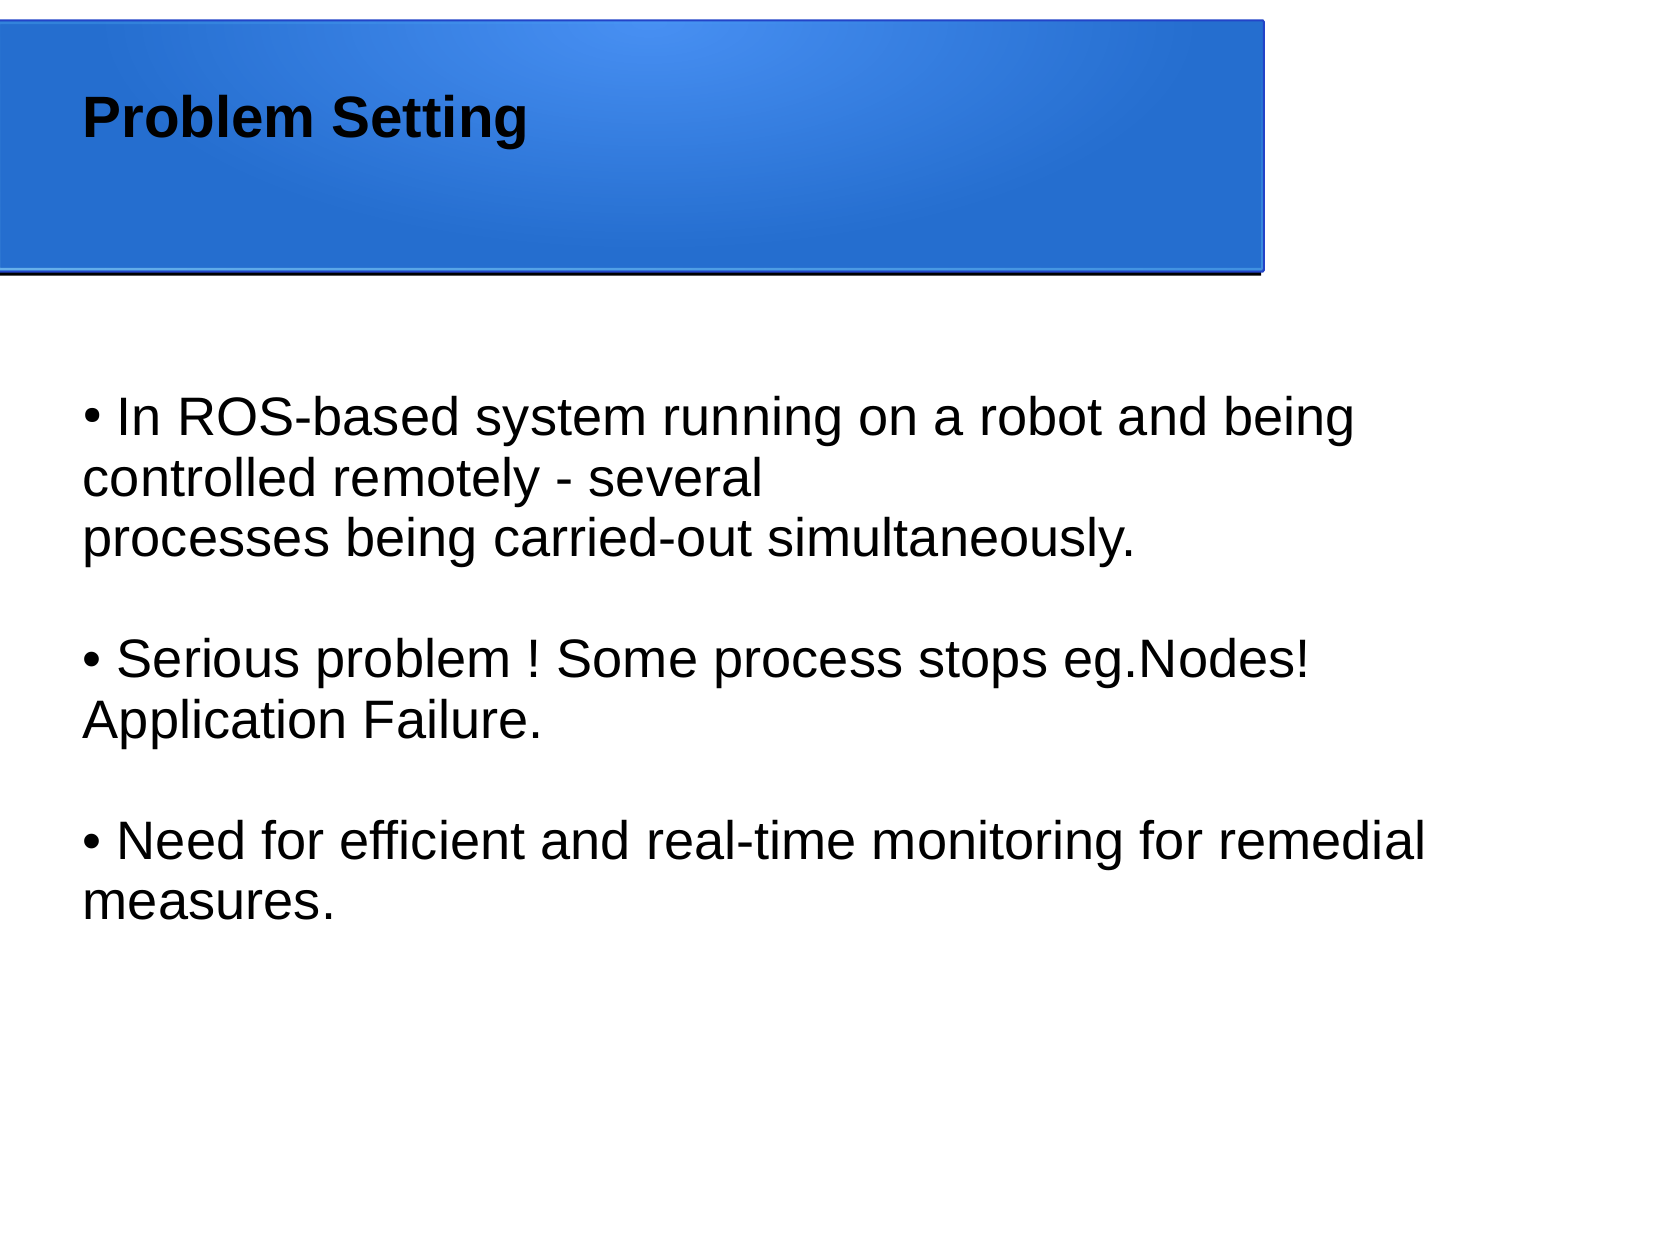

# Problem Setting
 In ROS-based system running on a robot and being controlled remotely - several
processes being carried-out simultaneously.
• Serious problem ! Some process stops eg.Nodes! Application Failure.
• Need for efficient and real-time monitoring for remedial measures.